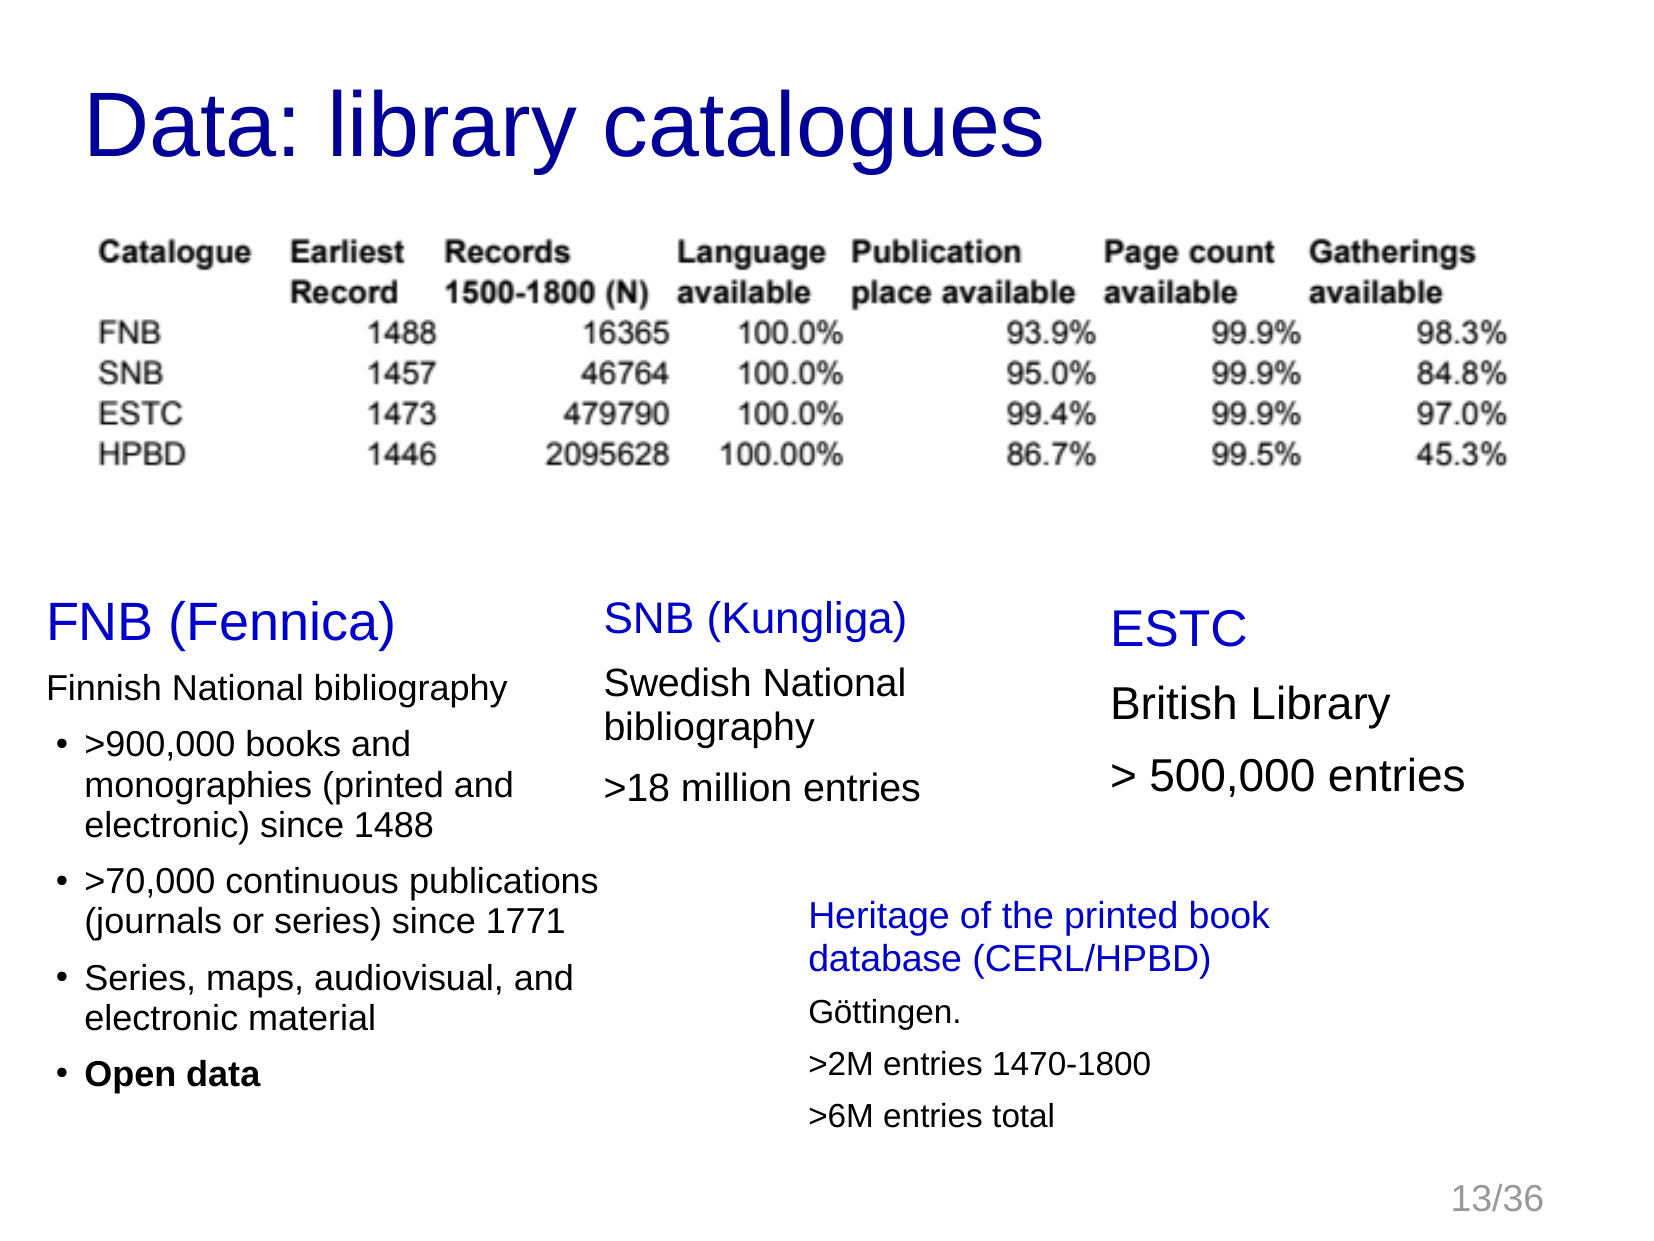

# Data: library catalogues
FNB (Fennica)
Finnish National bibliography
>900,000 books and monographies (printed and electronic) since 1488
>70,000 continuous publications (journals or series) since 1771
Series, maps, audiovisual, and electronic material
Open data
SNB (Kungliga)
Swedish National bibliography
>18 million entries
ESTC
British Library
> 500,000 entries
Heritage of the printed book database (CERL/HPBD)
Göttingen.
>2M entries 1470-1800
>6M entries total